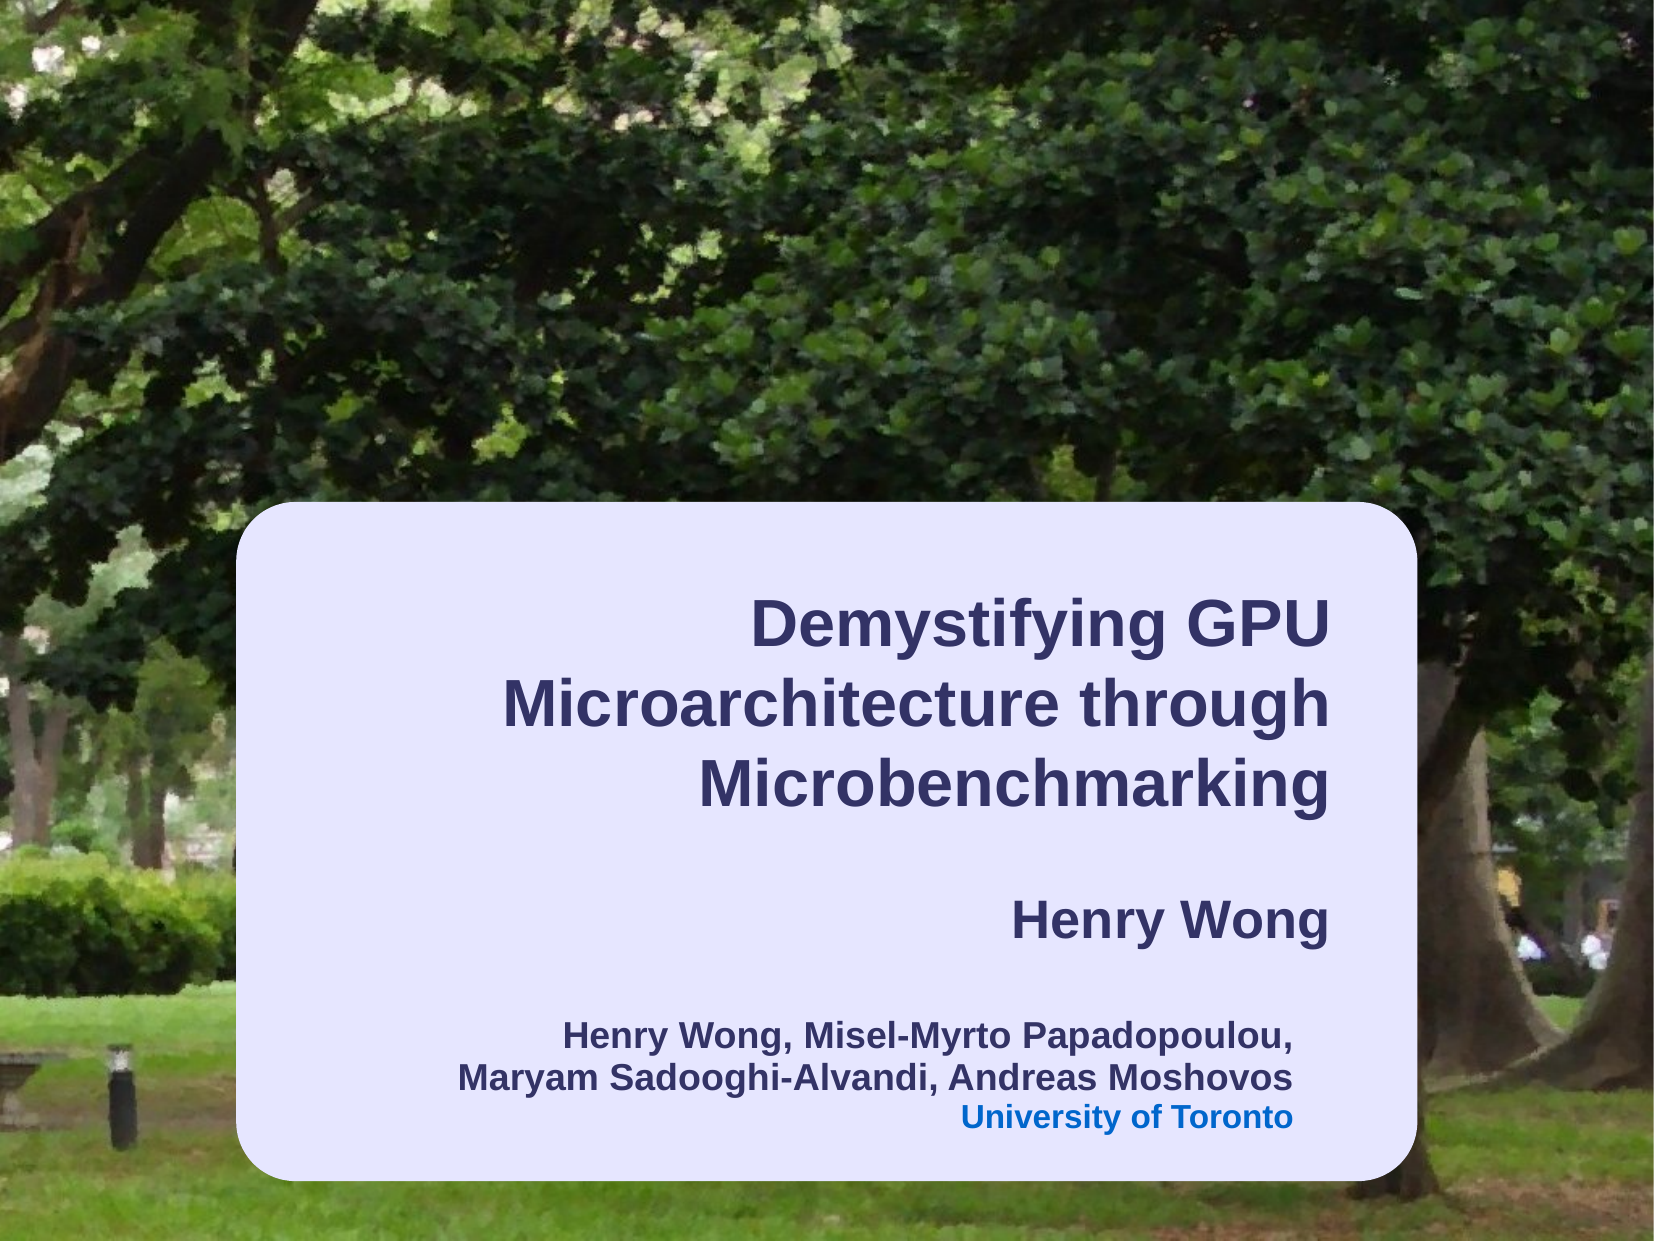

# Demystifying GPU Microarchitecture through Microbenchmarking Henry Wong